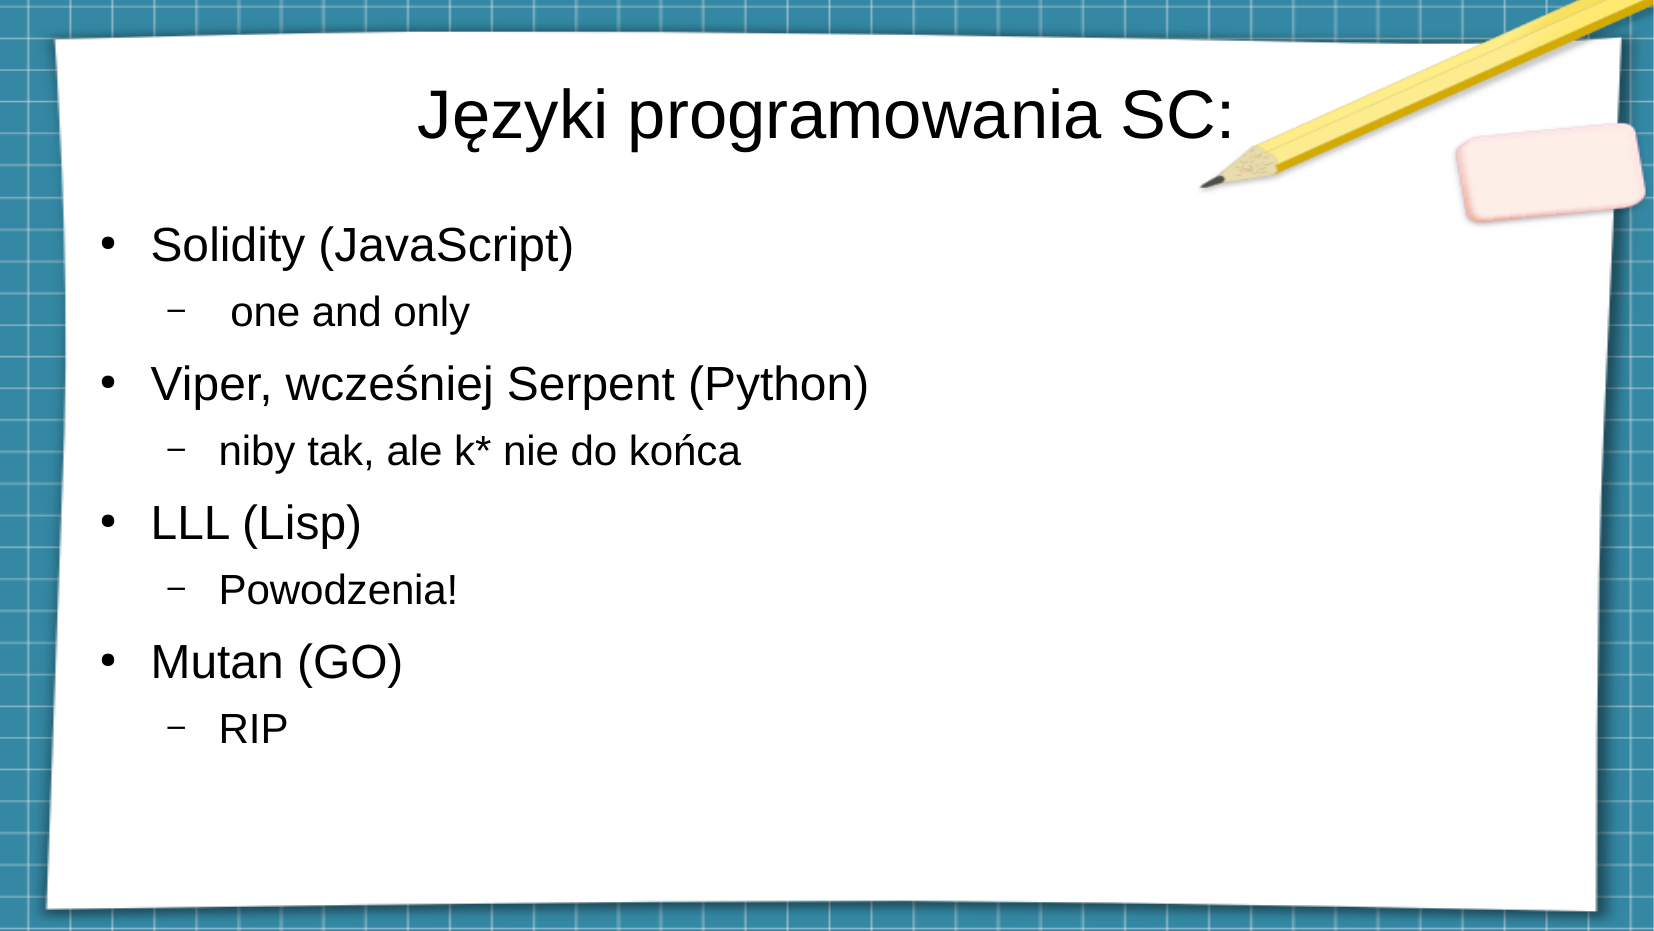

# Języki programowania SC:
Solidity (JavaScript)
 one and only
Viper, wcześniej Serpent (Python)
niby tak, ale k* nie do końca
LLL (Lisp)
Powodzenia!
Mutan (GO)
RIP